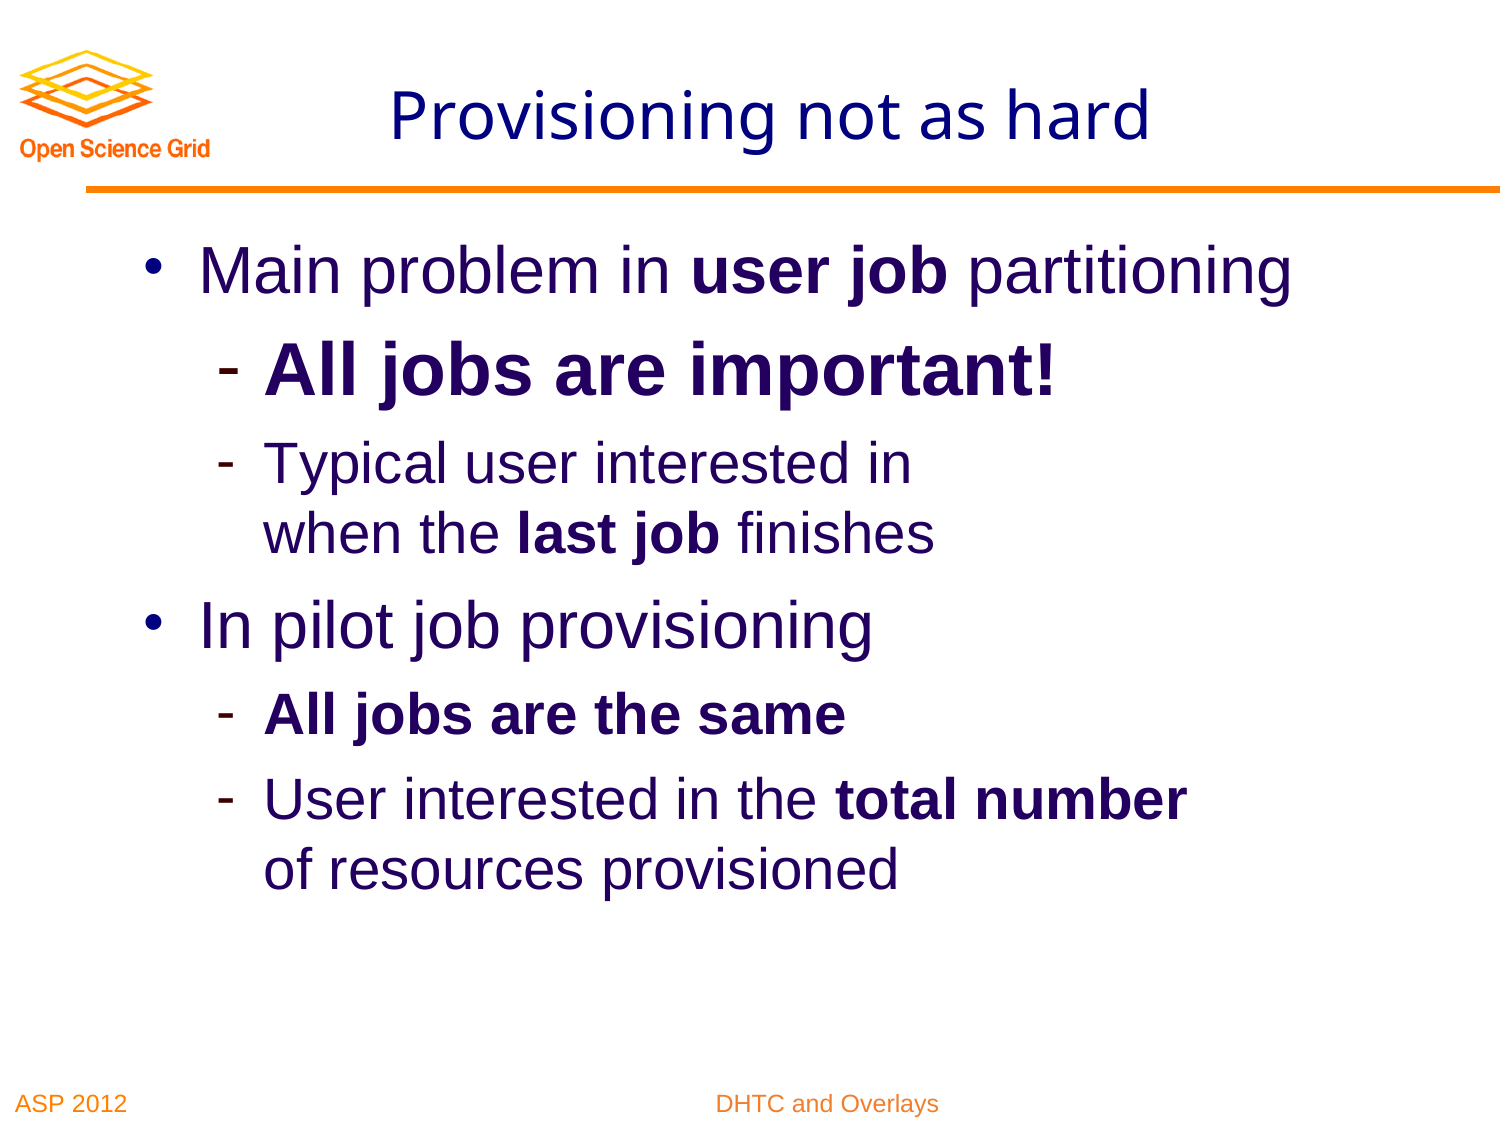

# Provisioning not as hard
Main problem in user job partitioning
All jobs are important!
Typical user interested in
when the last job finishes
In pilot job provisioning
All jobs are the same
User interested in the total number
of resources provisioned